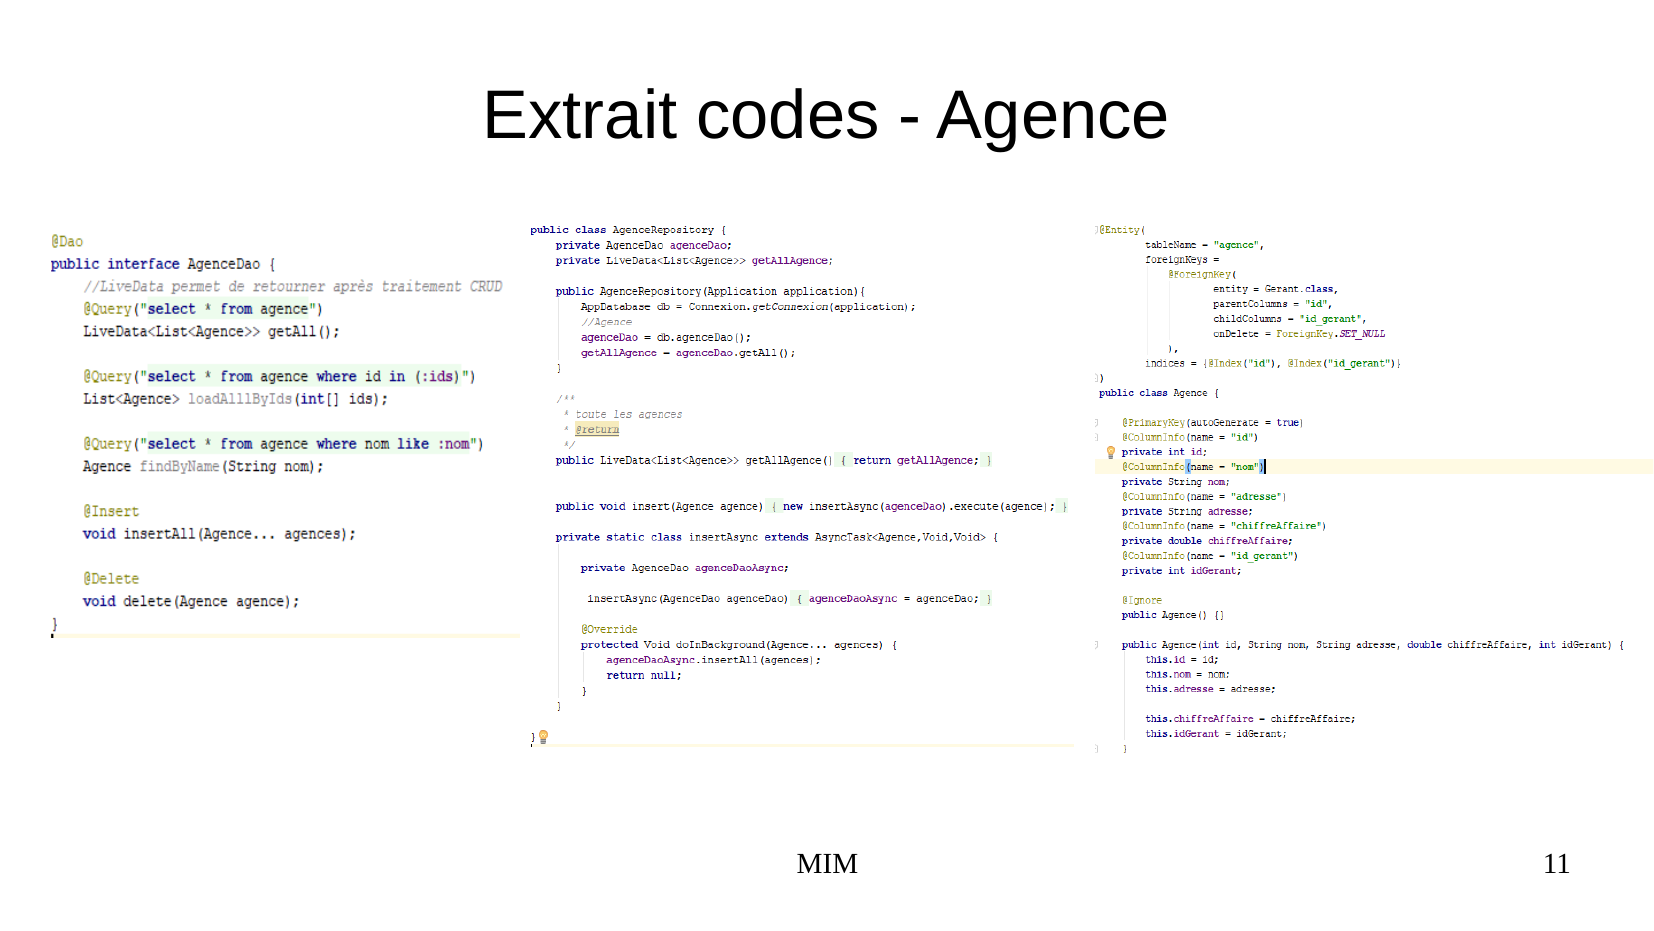

# Extrait codes - Agence
MIM
11